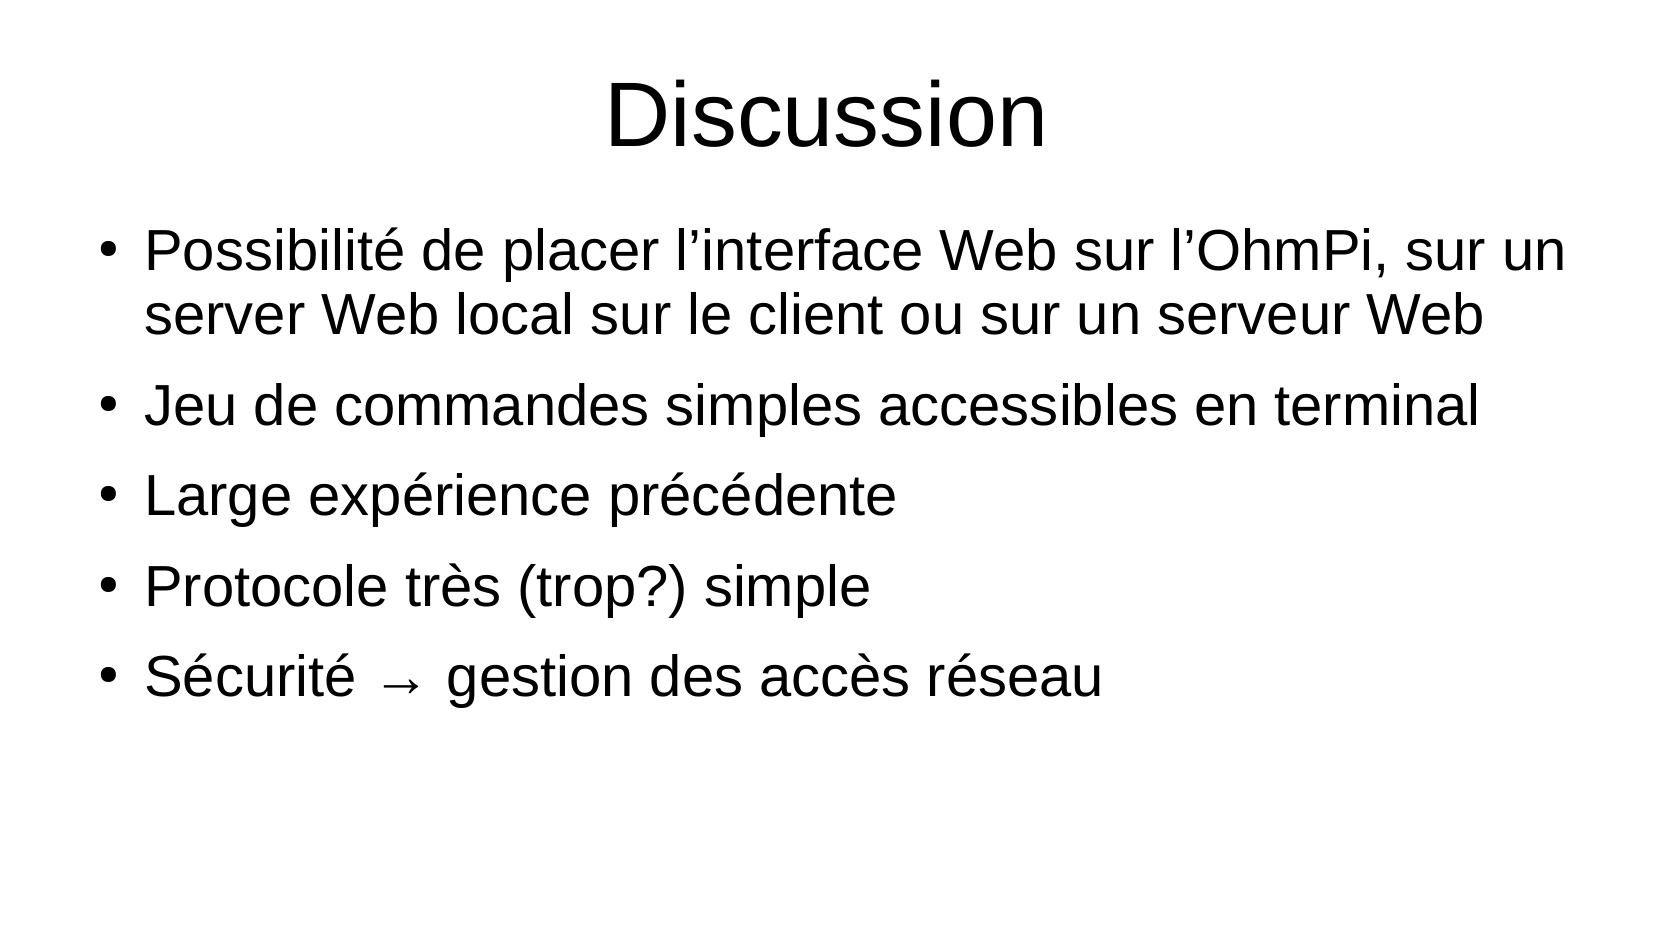

# Discussion
Possibilité de placer l’interface Web sur l’OhmPi, sur un server Web local sur le client ou sur un serveur Web
Jeu de commandes simples accessibles en terminal
Large expérience précédente
Protocole très (trop?) simple
Sécurité → gestion des accès réseau